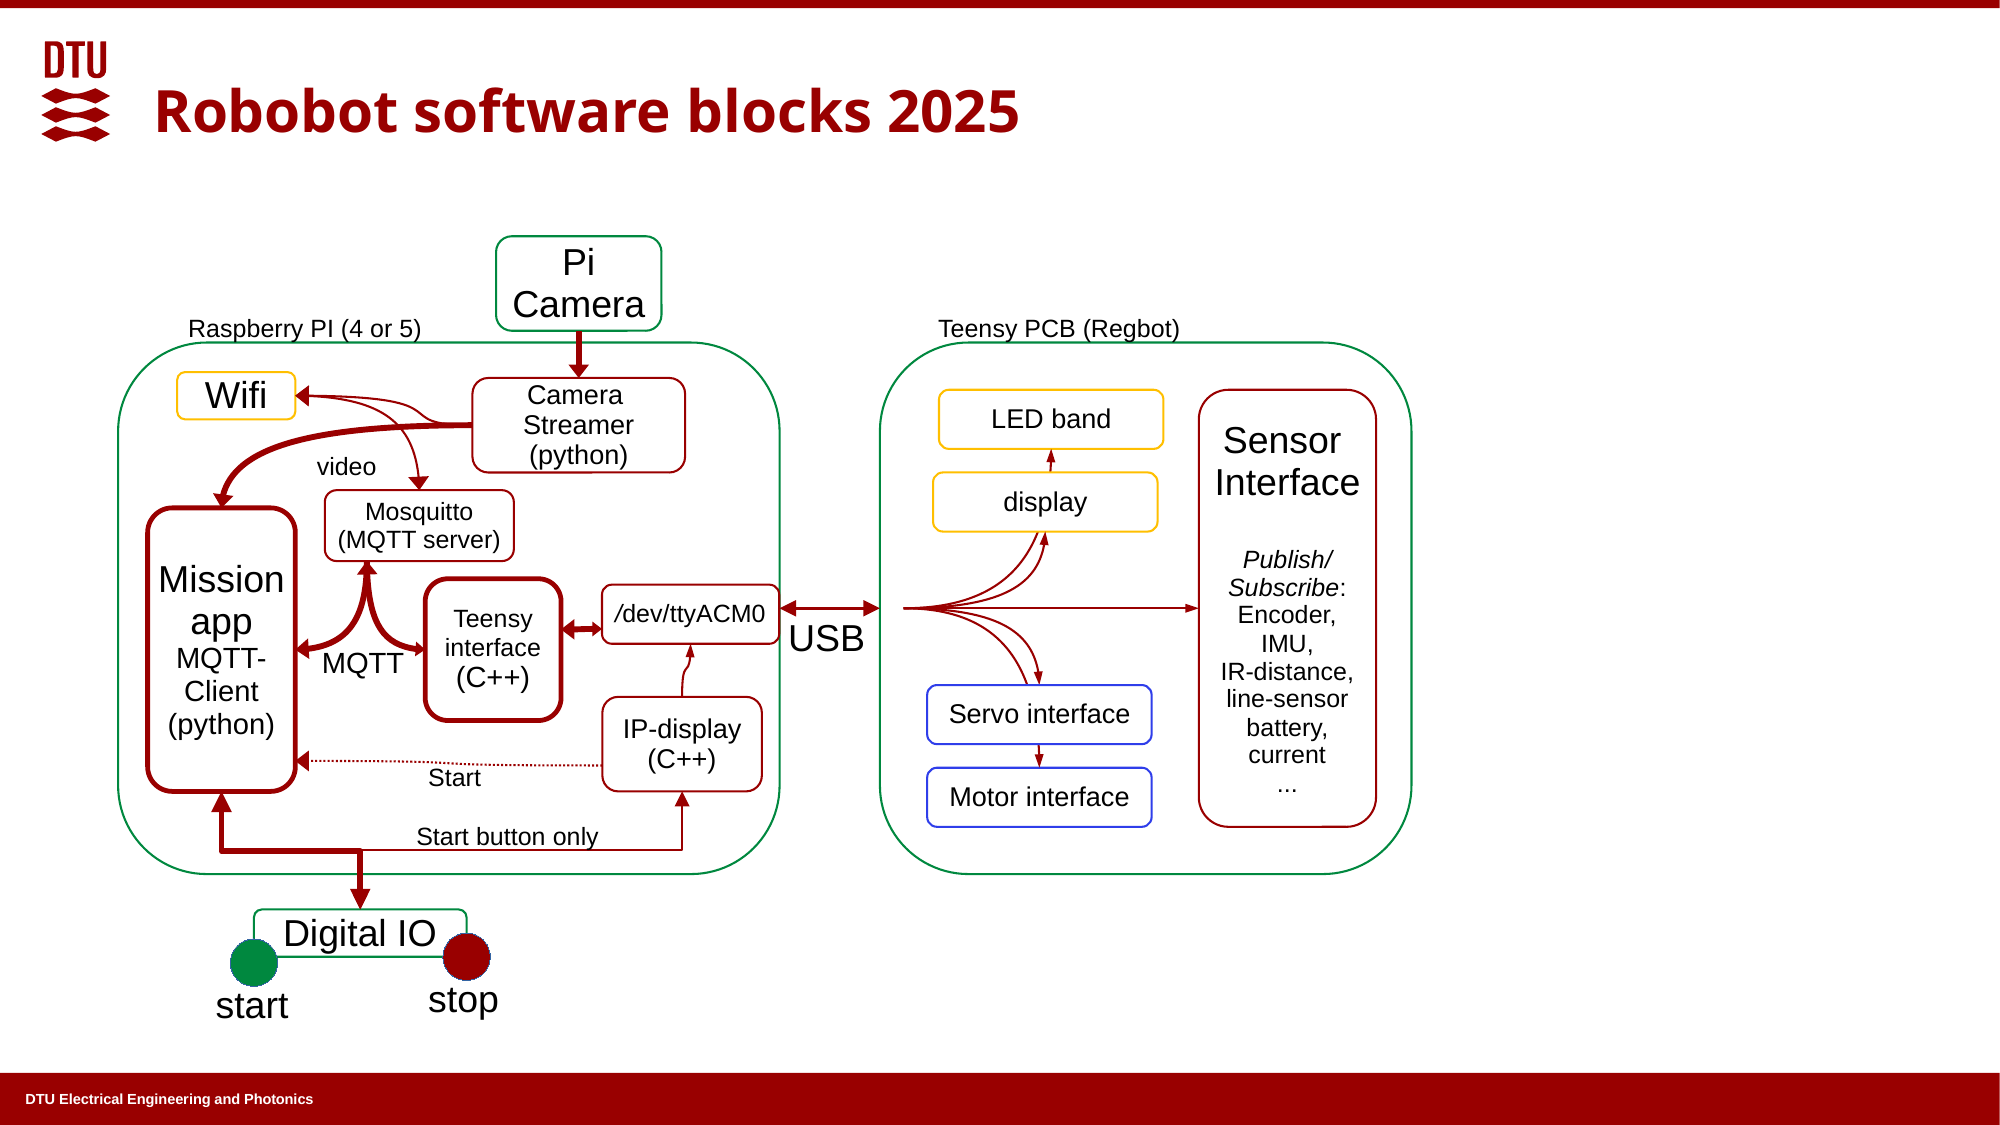

# Robobot software blocks 2025
Pi
Camera
Raspberry PI (4 or 5)
Teensy PCB (Regbot)
Wifi
Camera
Streamer
(python)
LED band
Sensor
Interface
Publish/
Subscribe:
Encoder,
IMU,
IR-distance,
line-sensor
battery,
current
...
display
Mosquitto
(MQTT server)
Mission
app
MQTT-
Client
(python)
Teensy
interface
(C++)
/dev/ttyACM0
USB
MQTT
Servo interface
IP-display
(C++)
Start
Motor interface
Start button only
Digital IO
stop
start